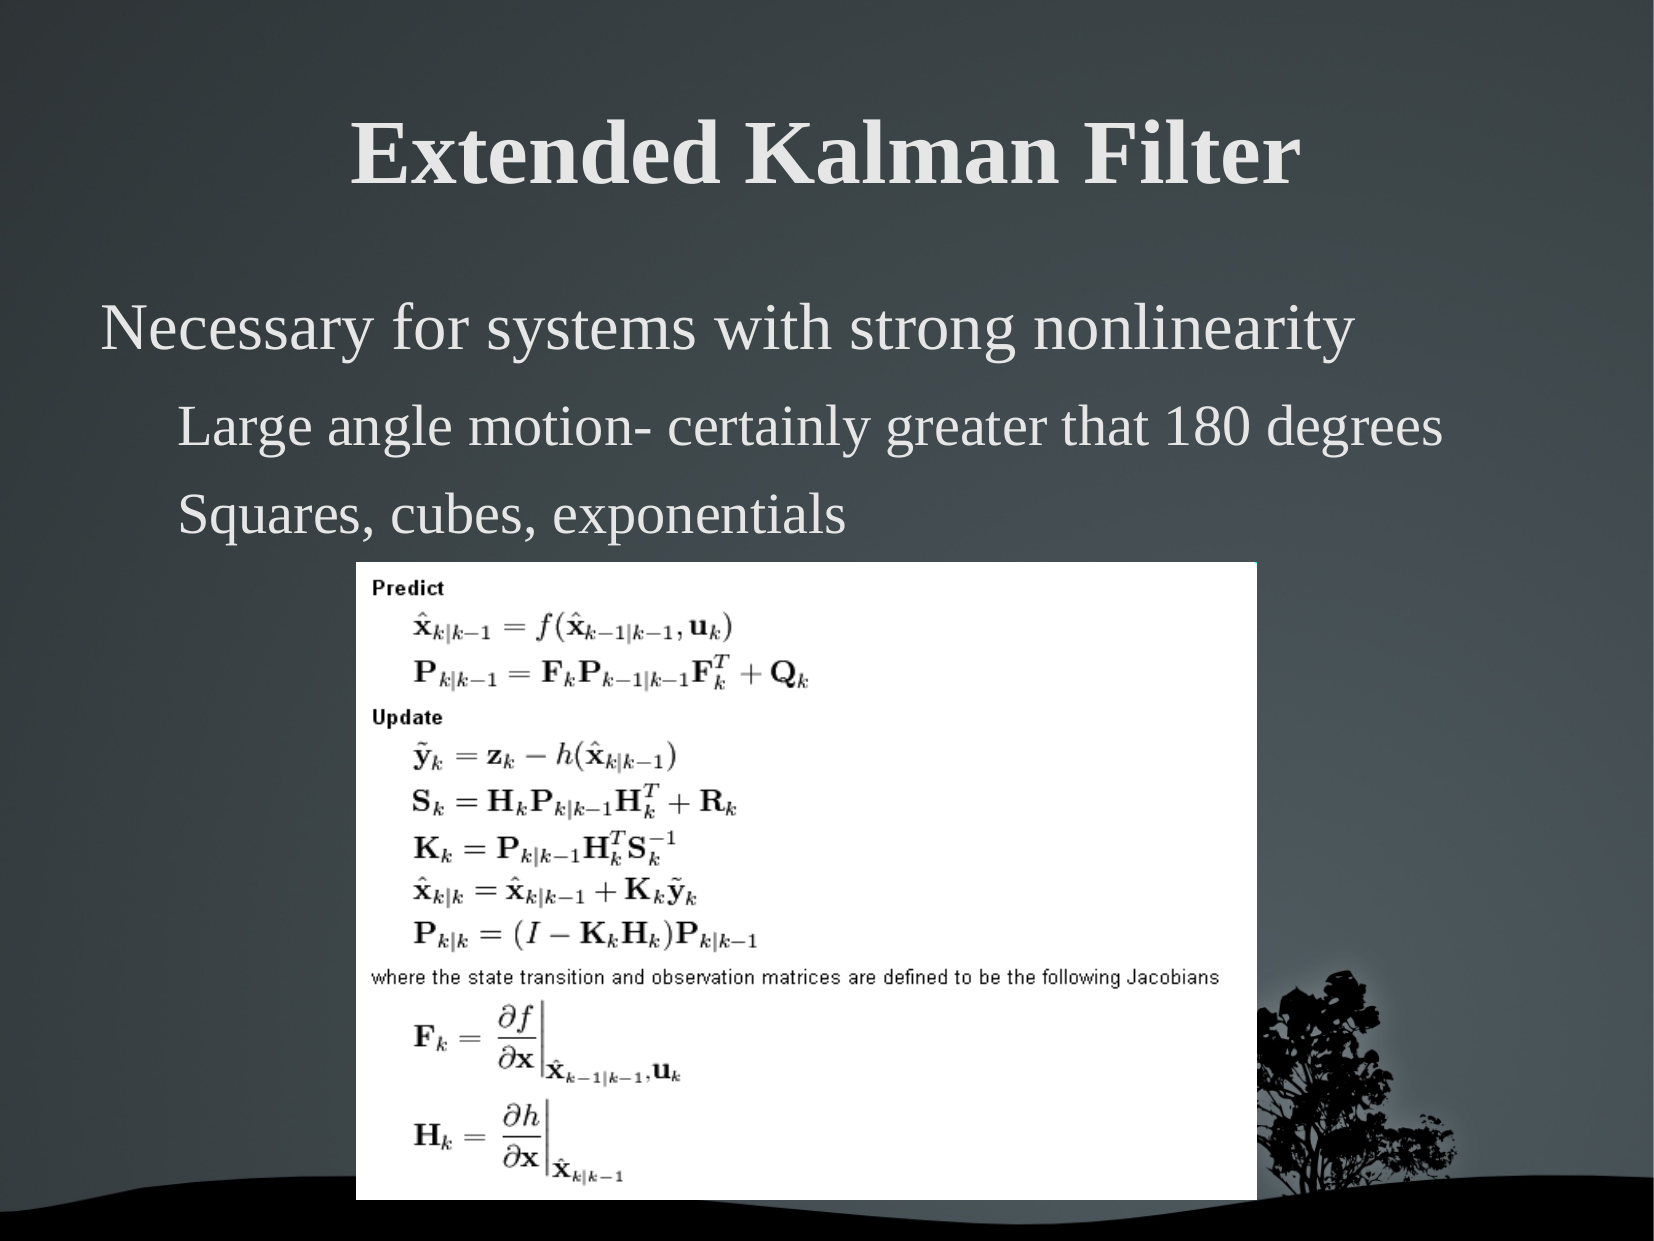

# Extended Kalman Filter
Necessary for systems with strong nonlinearity
Large angle motion- certainly greater that 180 degrees
Squares, cubes, exponentials